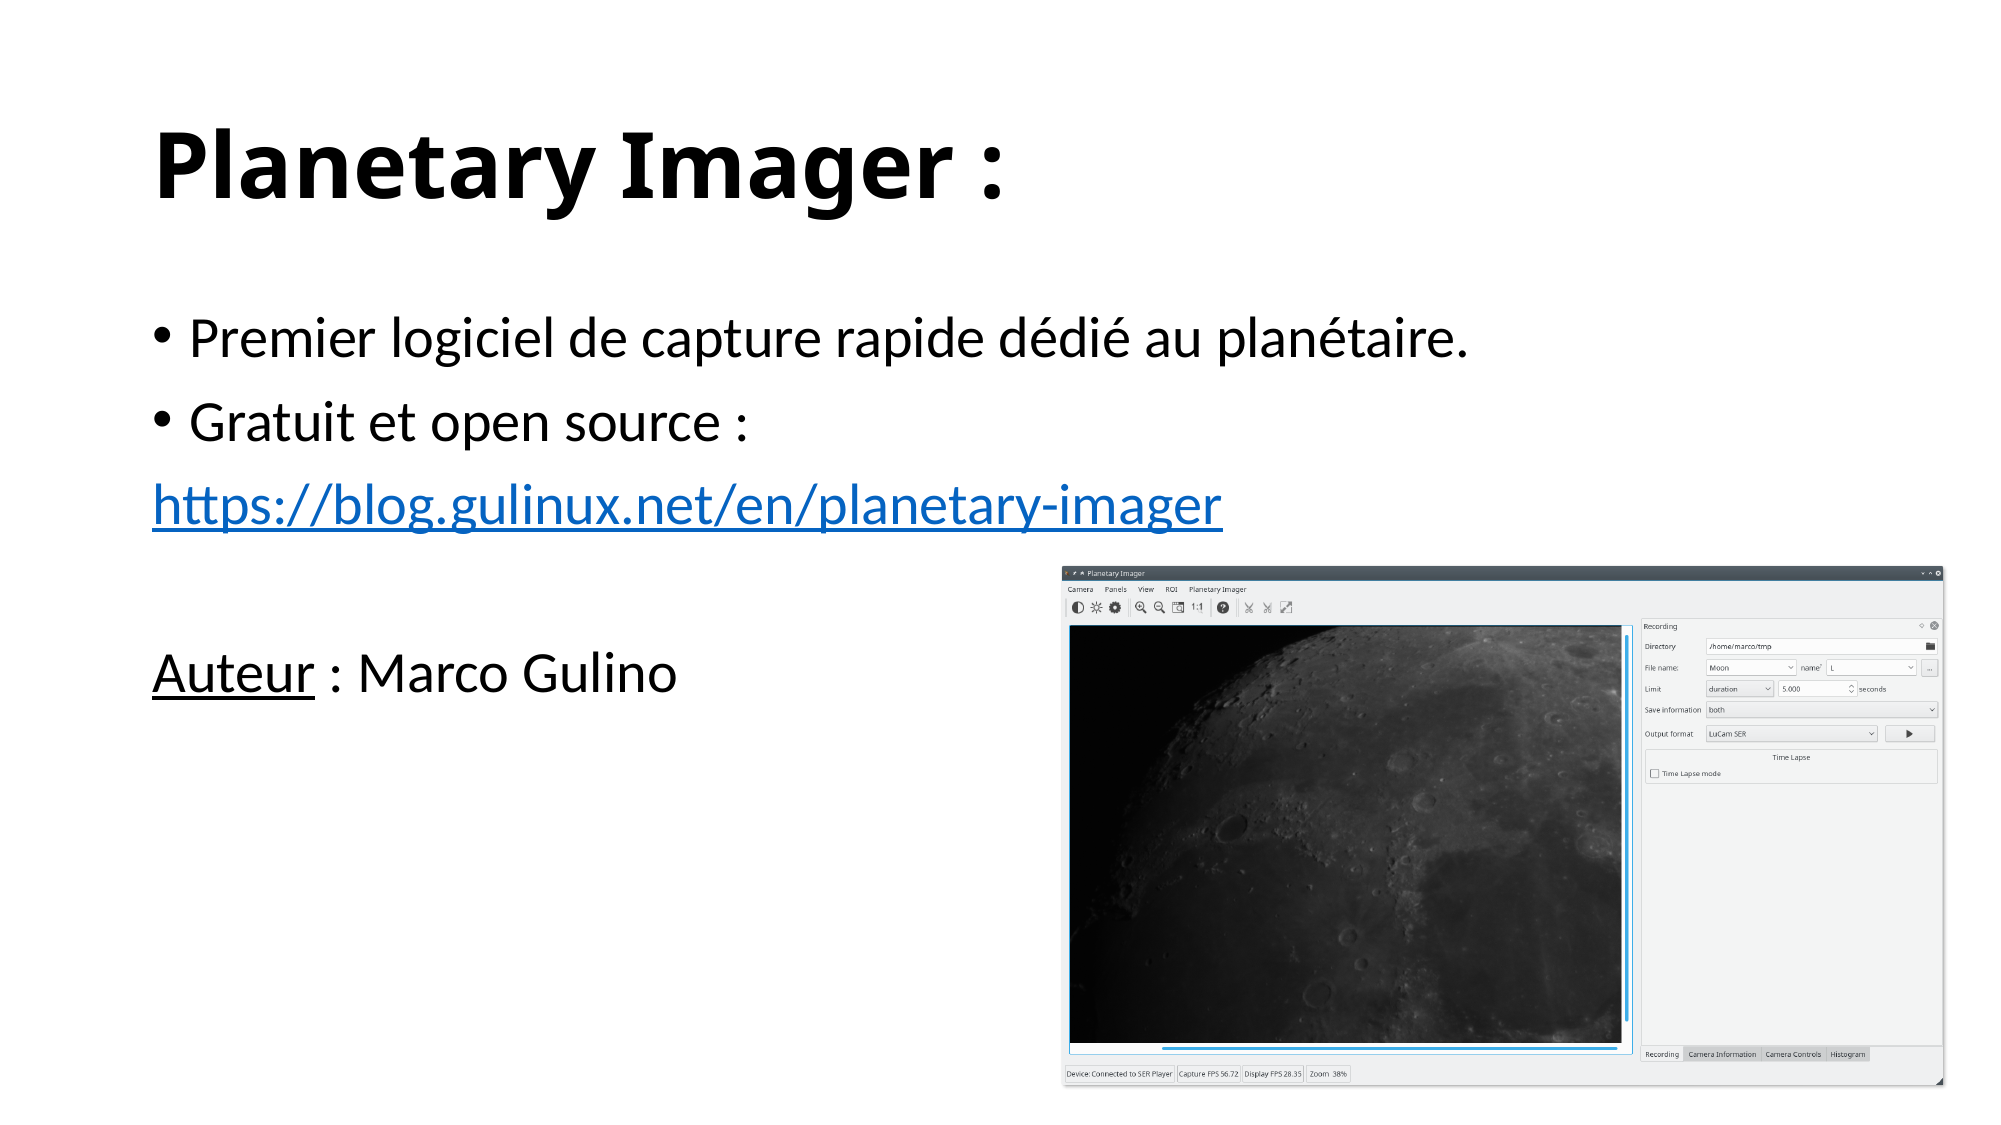

# Planetary Imager :
Premier logiciel de capture rapide dédié au planétaire.
Gratuit et open source :
https://blog.gulinux.net/en/planetary-imager
Auteur : Marco Gulino